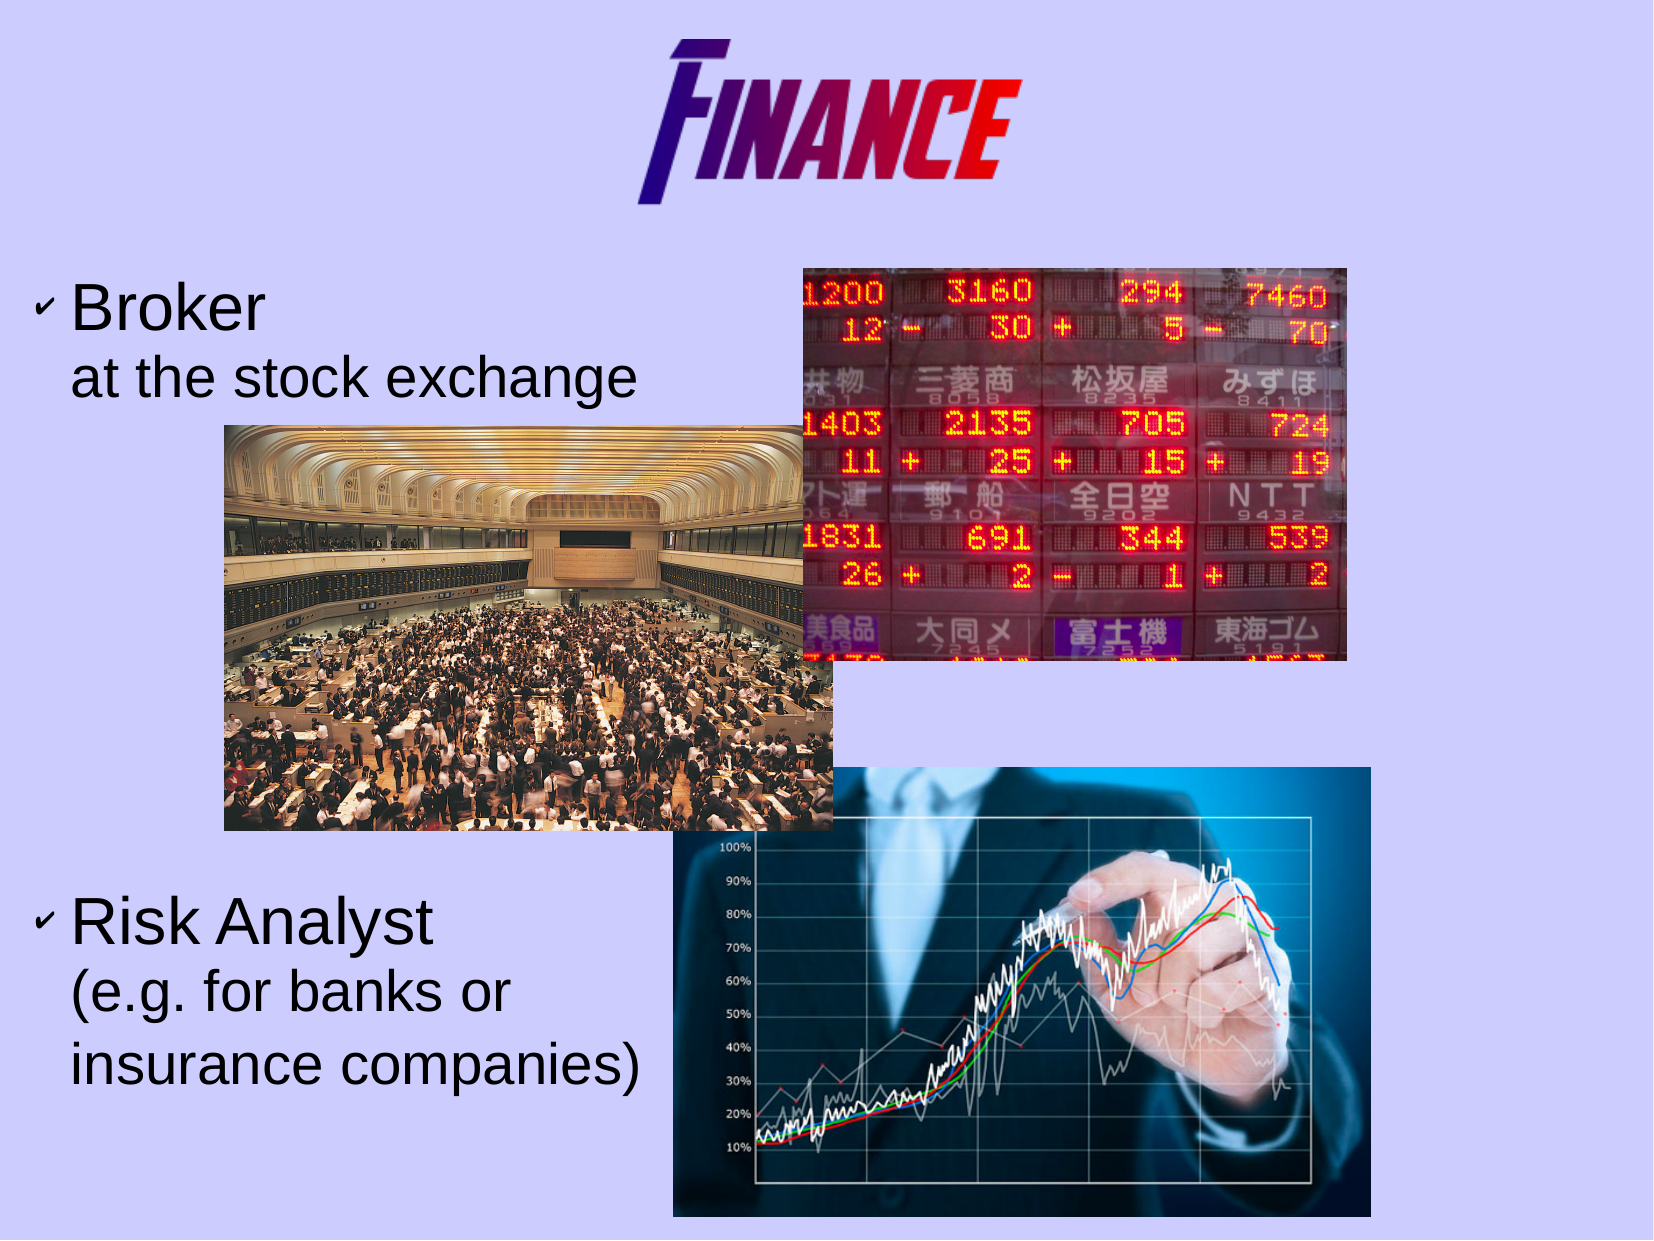

# Broker
at the stock exchange
Risk Analyst
(e.g. for banks or
insurance companies)